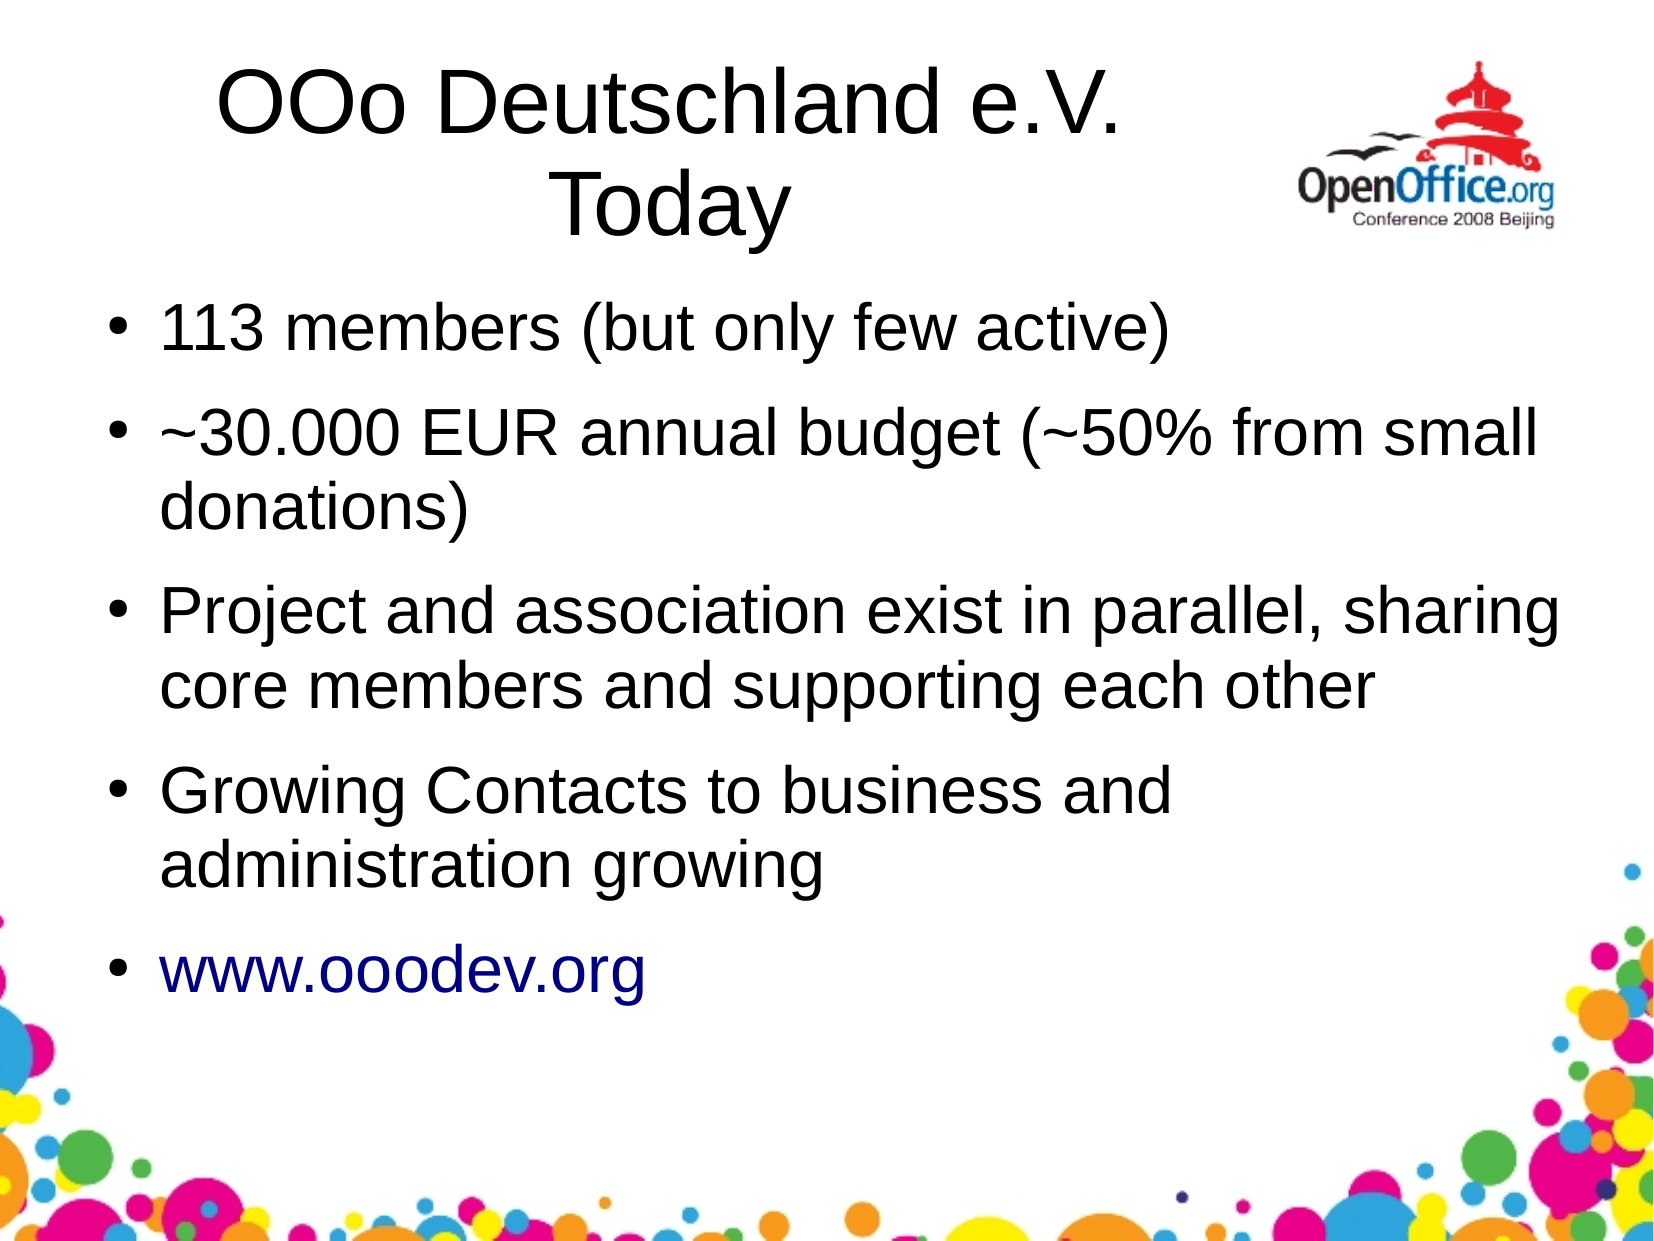

# OOo Deutschland e.V. Today
113 members (but only few active)
~30.000 EUR annual budget (~50% from small donations)
Project and association exist in parallel, sharing core members and supporting each other
Growing Contacts to business and administration growing
www.ooodev.org